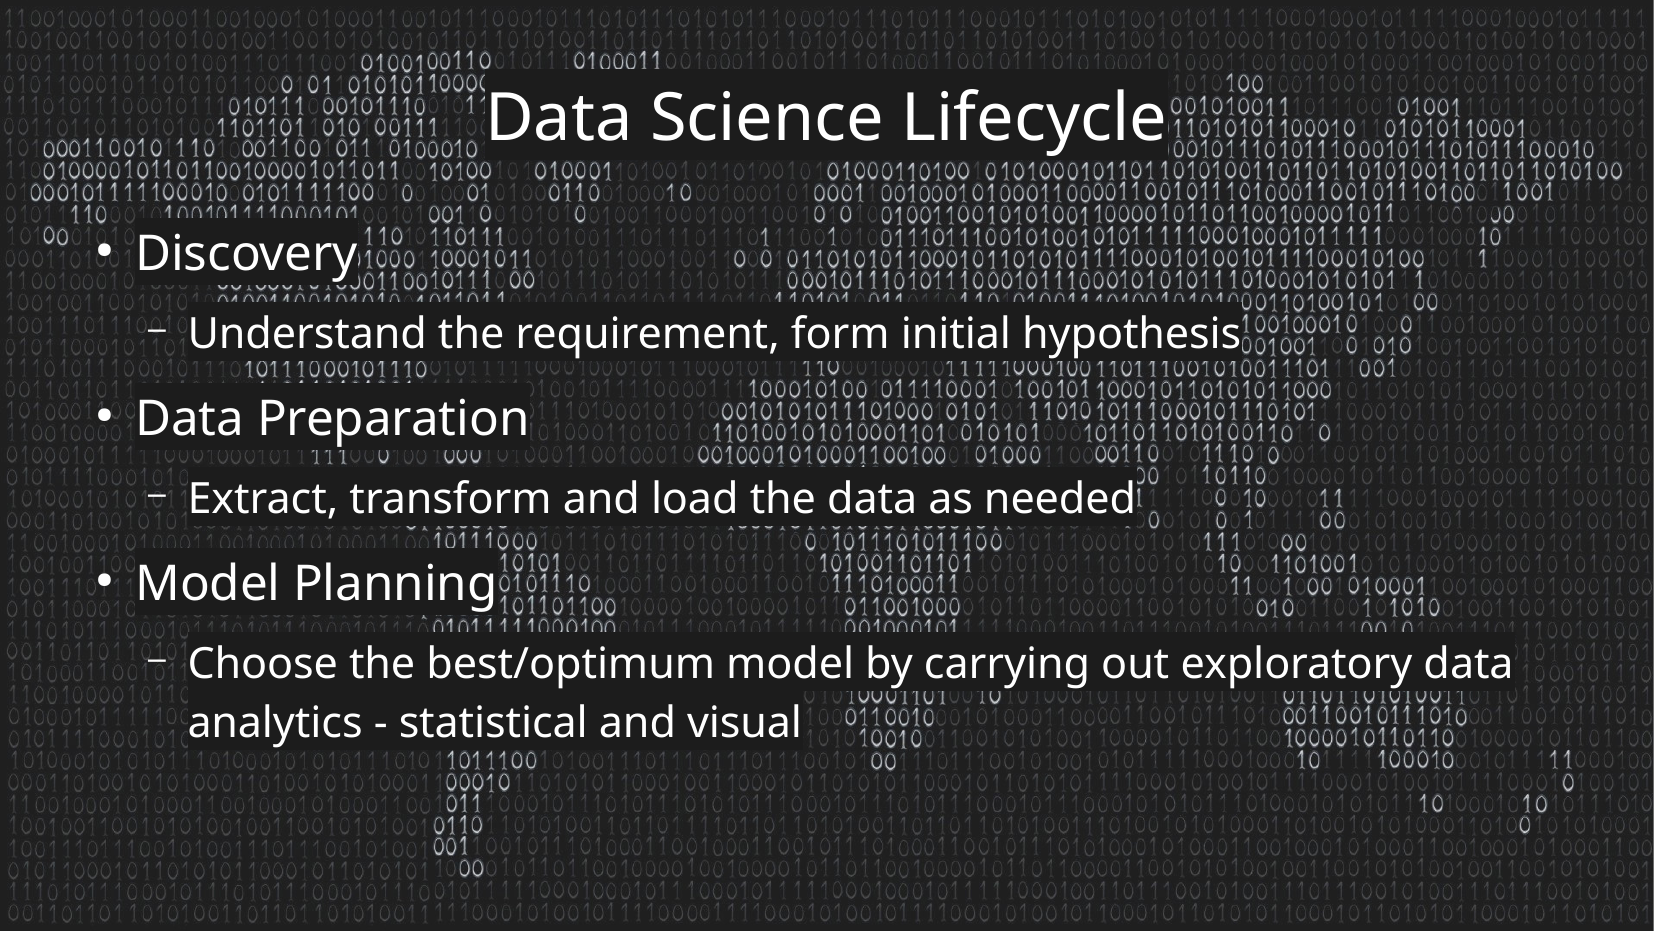

# Data Science Lifecycle
Discovery
Understand the requirement, form initial hypothesis
Data Preparation
Extract, transform and load the data as needed
Model Planning
Choose the best/optimum model by carrying out exploratory data analytics - statistical and visual